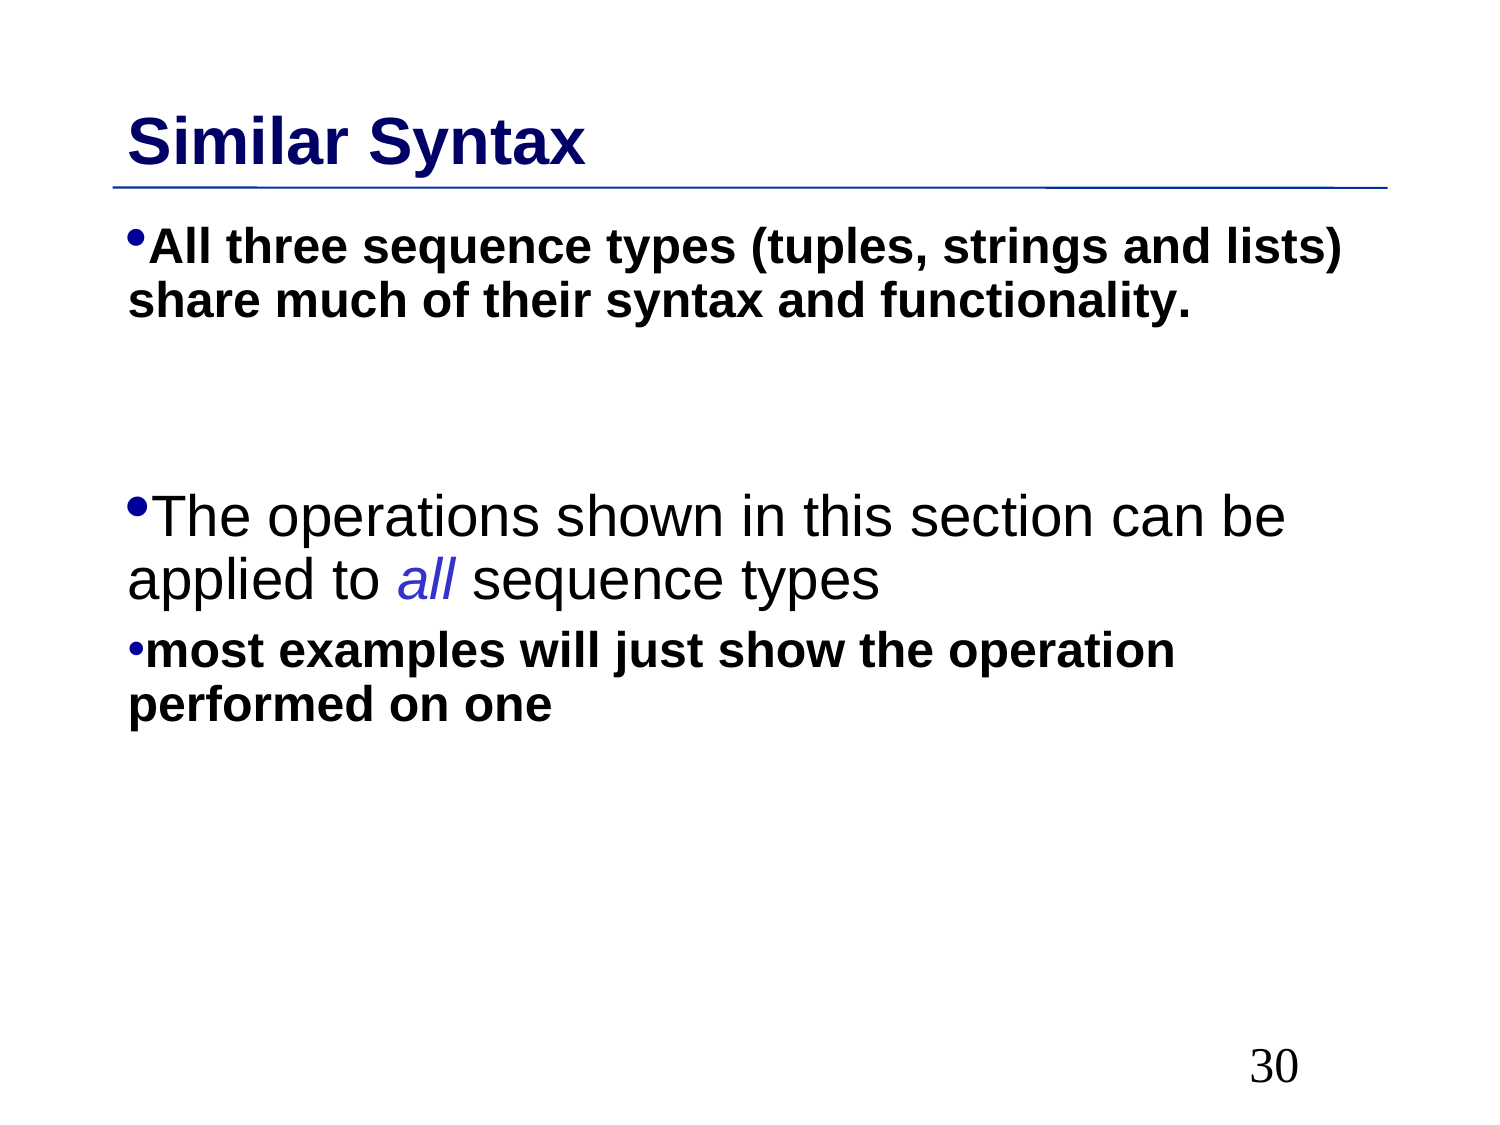

# Similar Syntax
All three sequence types (tuples, strings and lists) share much of their syntax and functionality.
The operations shown in this section can be applied to all sequence types
most examples will just show the operation performed on one